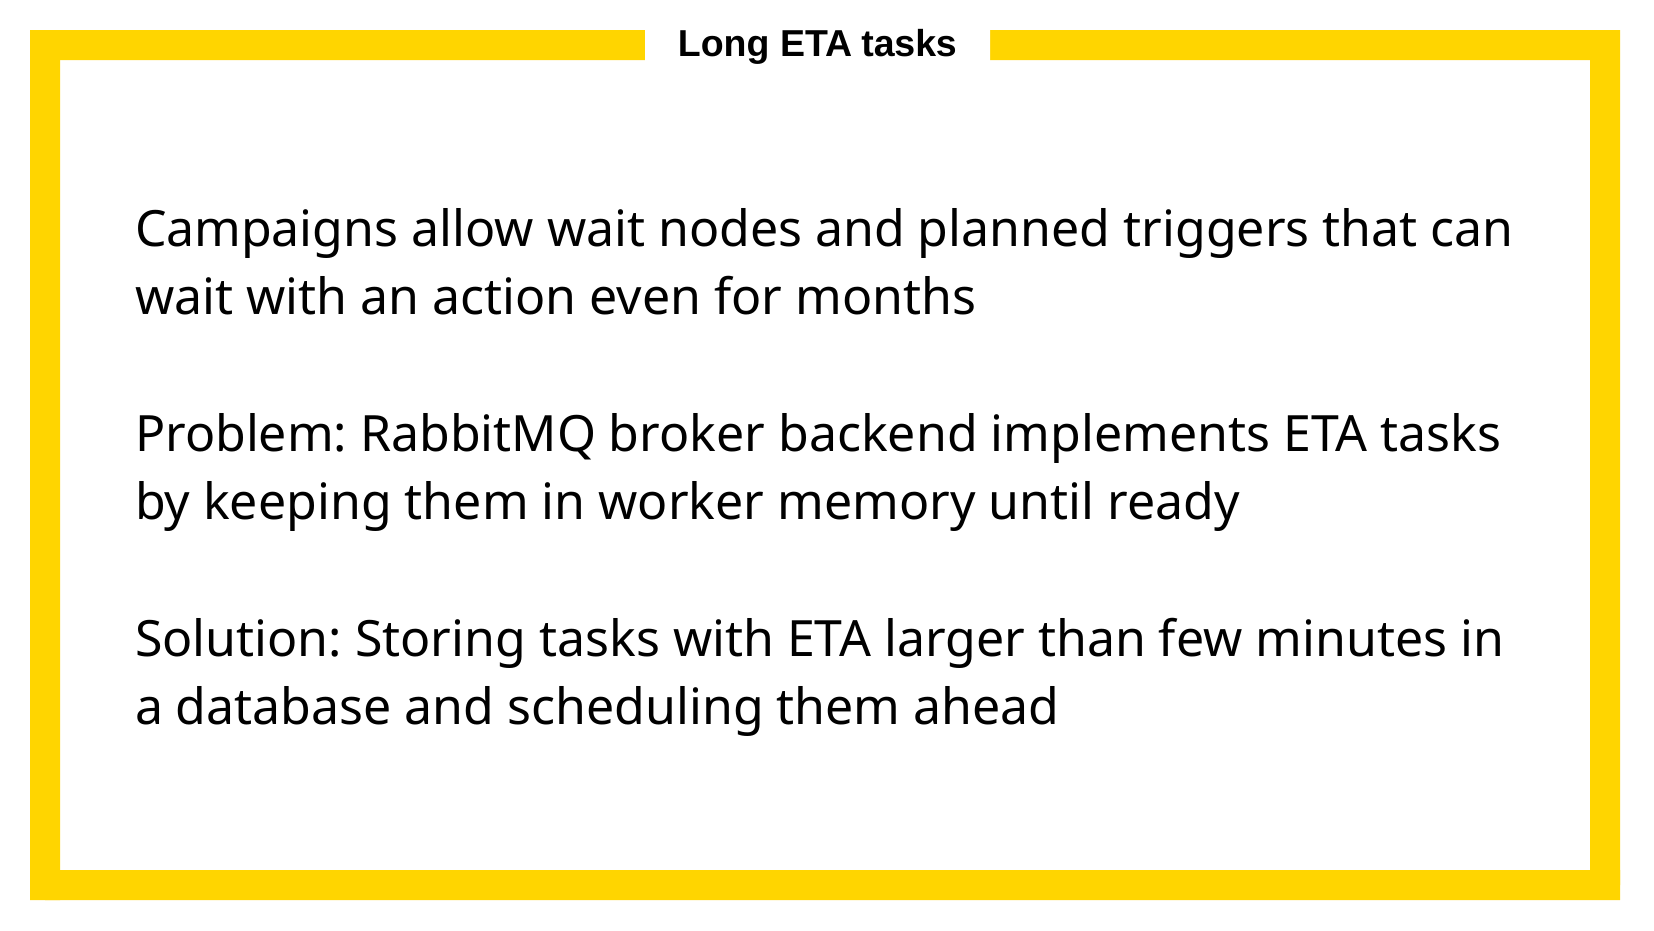

Long ETA tasks
Campaigns allow wait nodes and planned triggers that can wait with an action even for months
Problem: RabbitMQ broker backend implements ETA tasks by keeping them in worker memory until ready
Solution: Storing tasks with ETA larger than few minutes in a database and scheduling them ahead